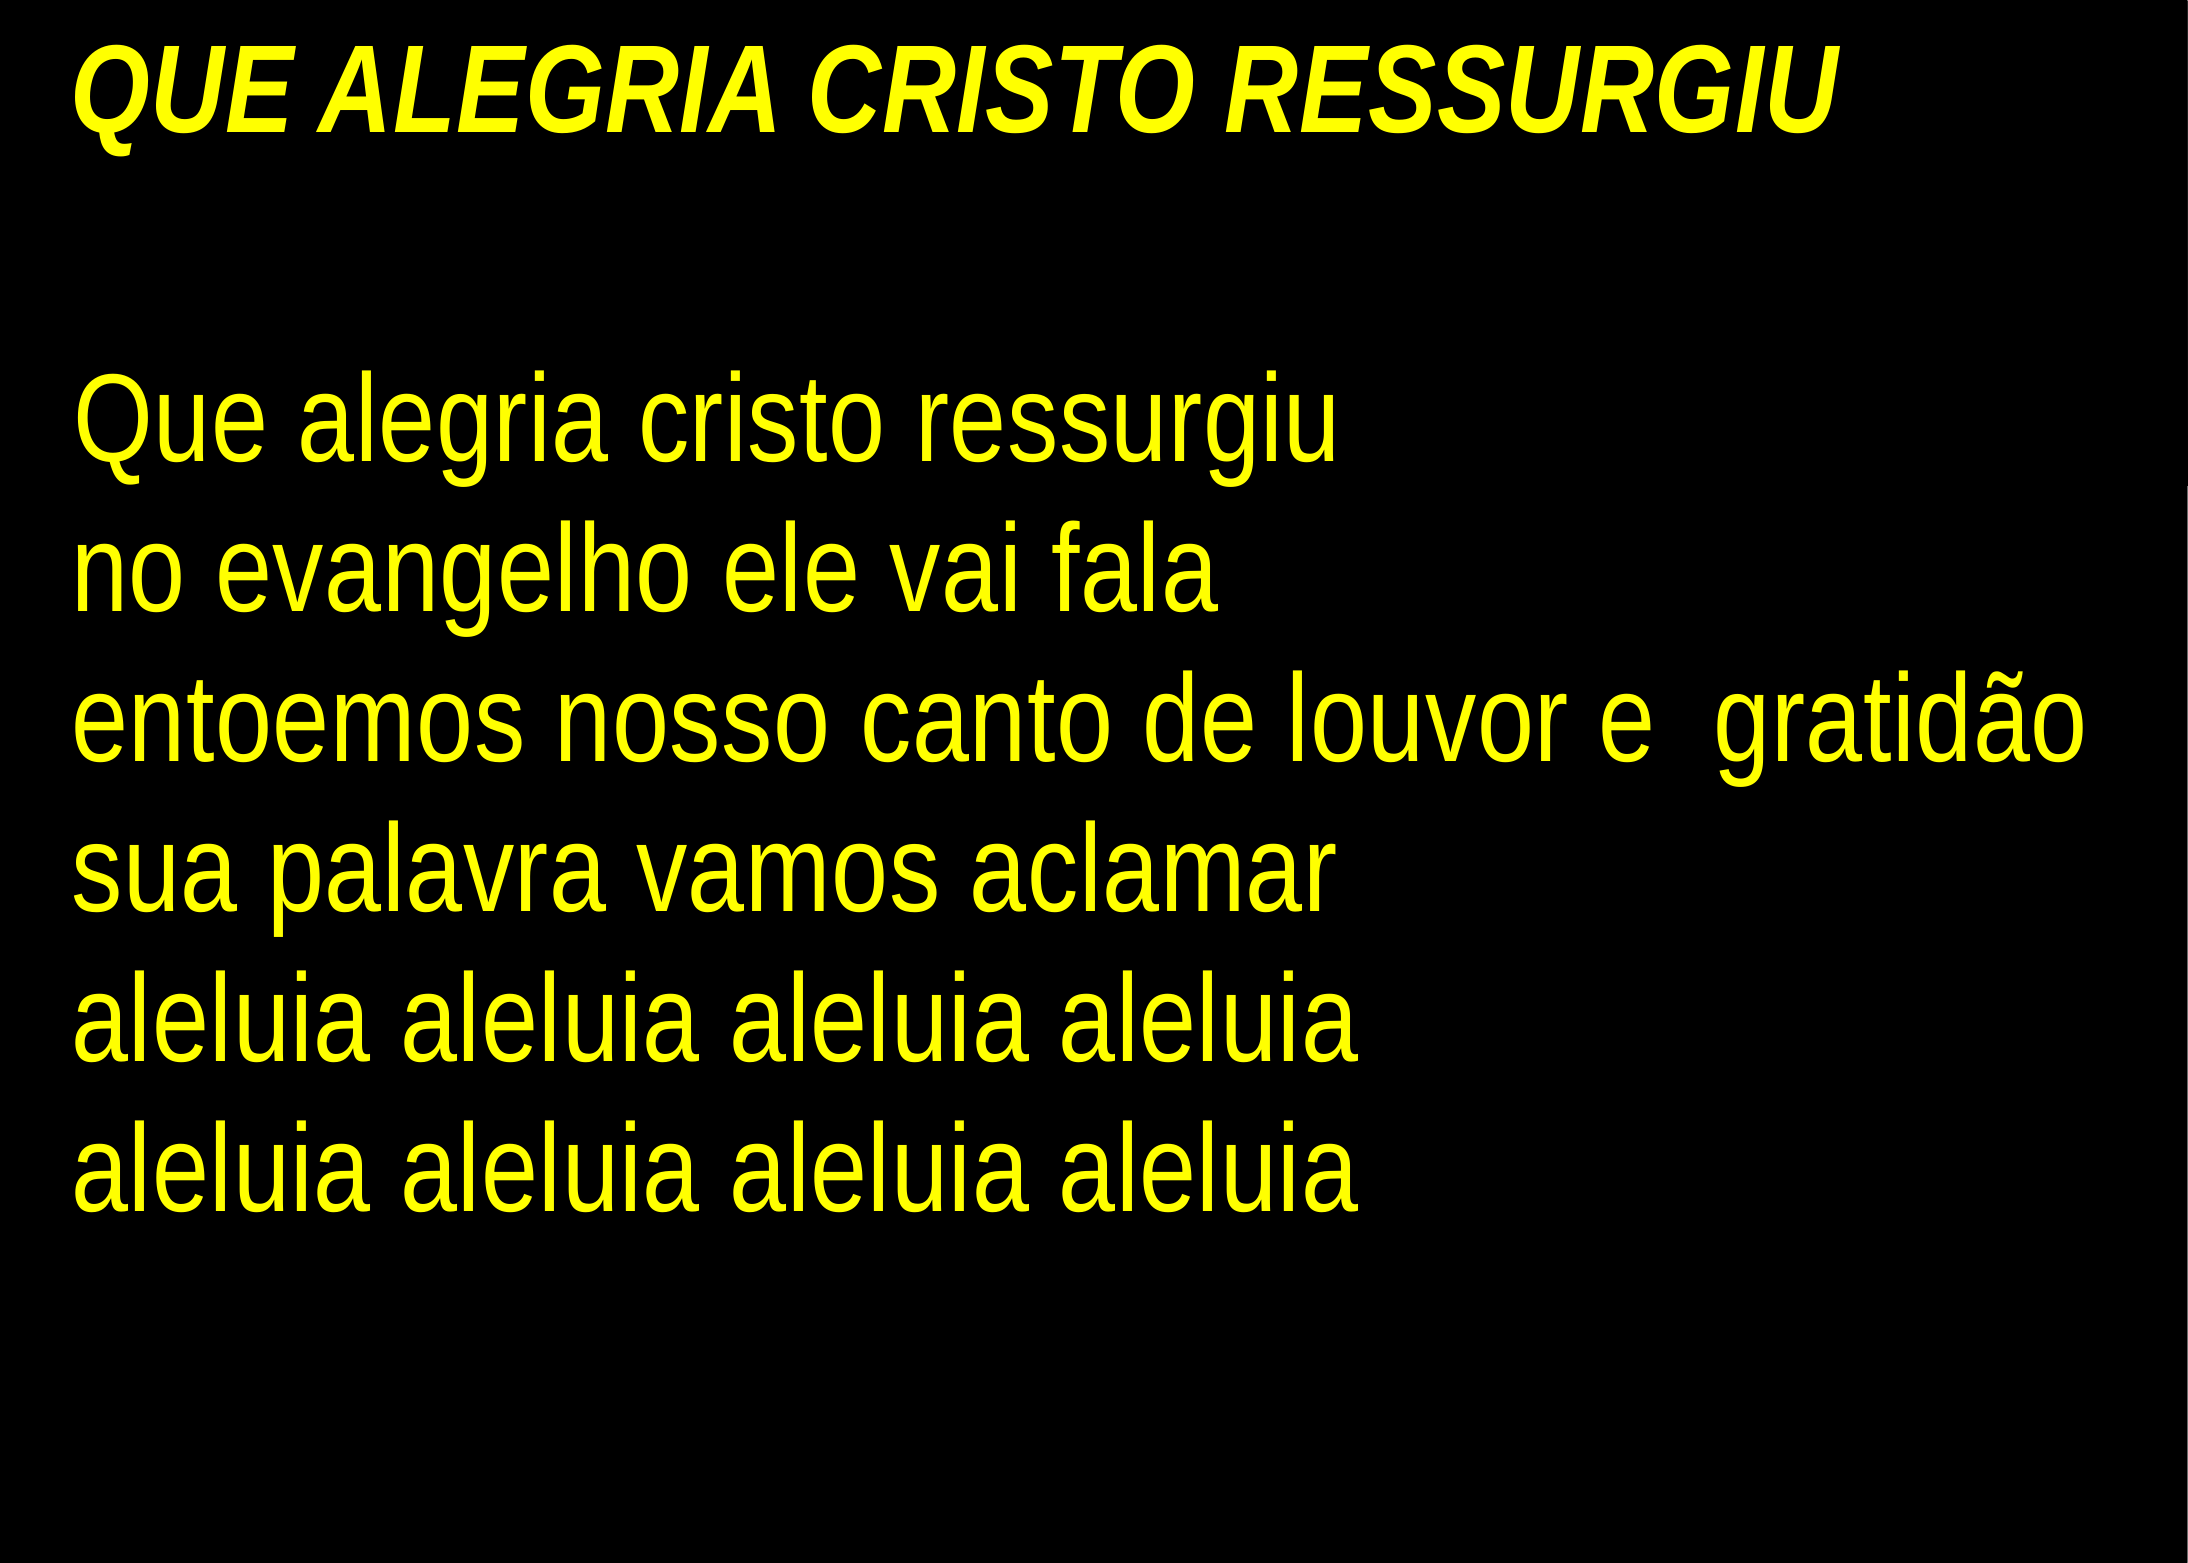

# QUE ALEGRIA CRISTO RESSURGIU
 Que alegria cristo ressurgiu
no evangelho ele vai fala
entoemos nosso canto de louvor e gratidão
sua palavra vamos aclamar
aleluia aleluia aleluia aleluia
aleluia aleluia aleluia aleluia